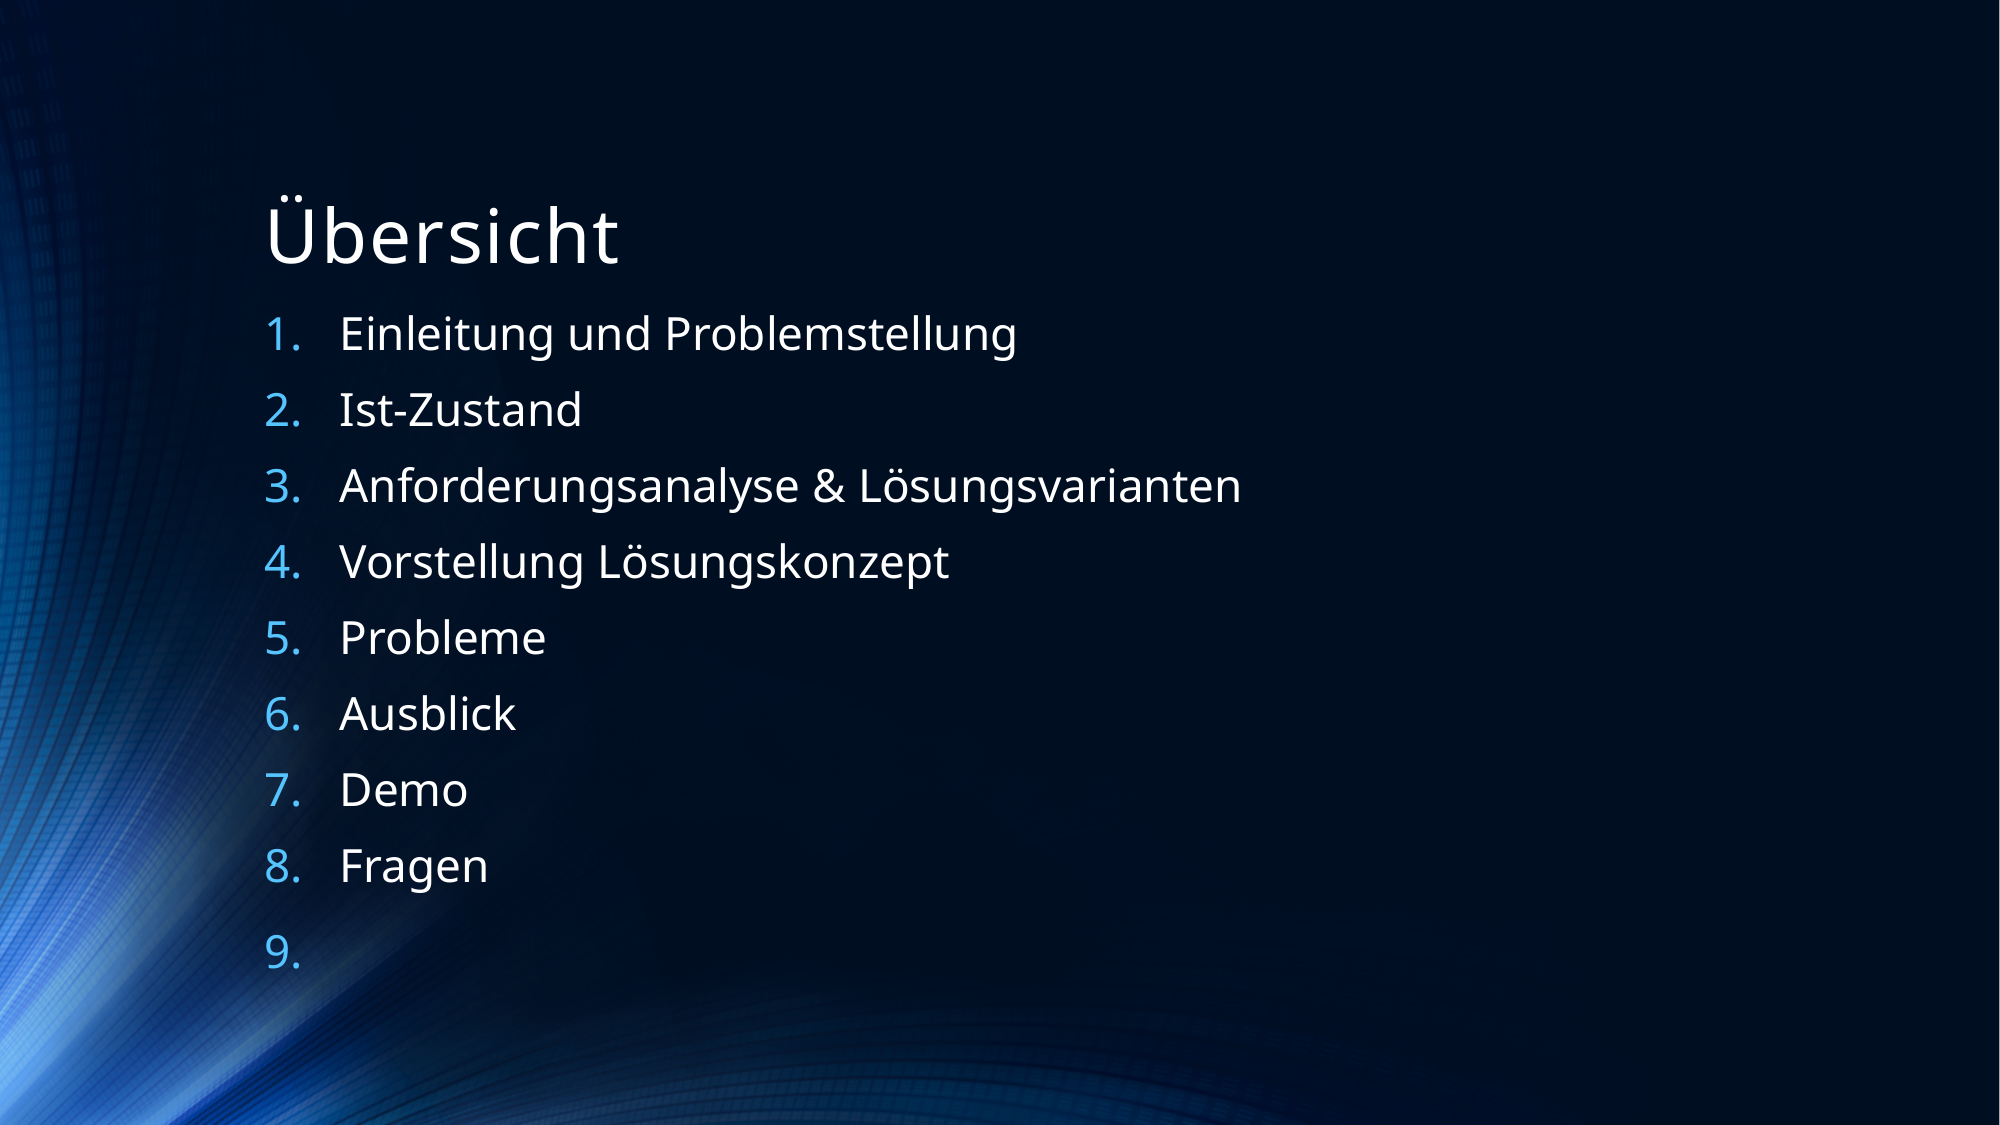

# Übersicht
Einleitung und Problemstellung
Ist-Zustand
Anforderungsanalyse & Lösungsvarianten
Vorstellung Lösungskonzept
Probleme
Ausblick
Demo
Fragen